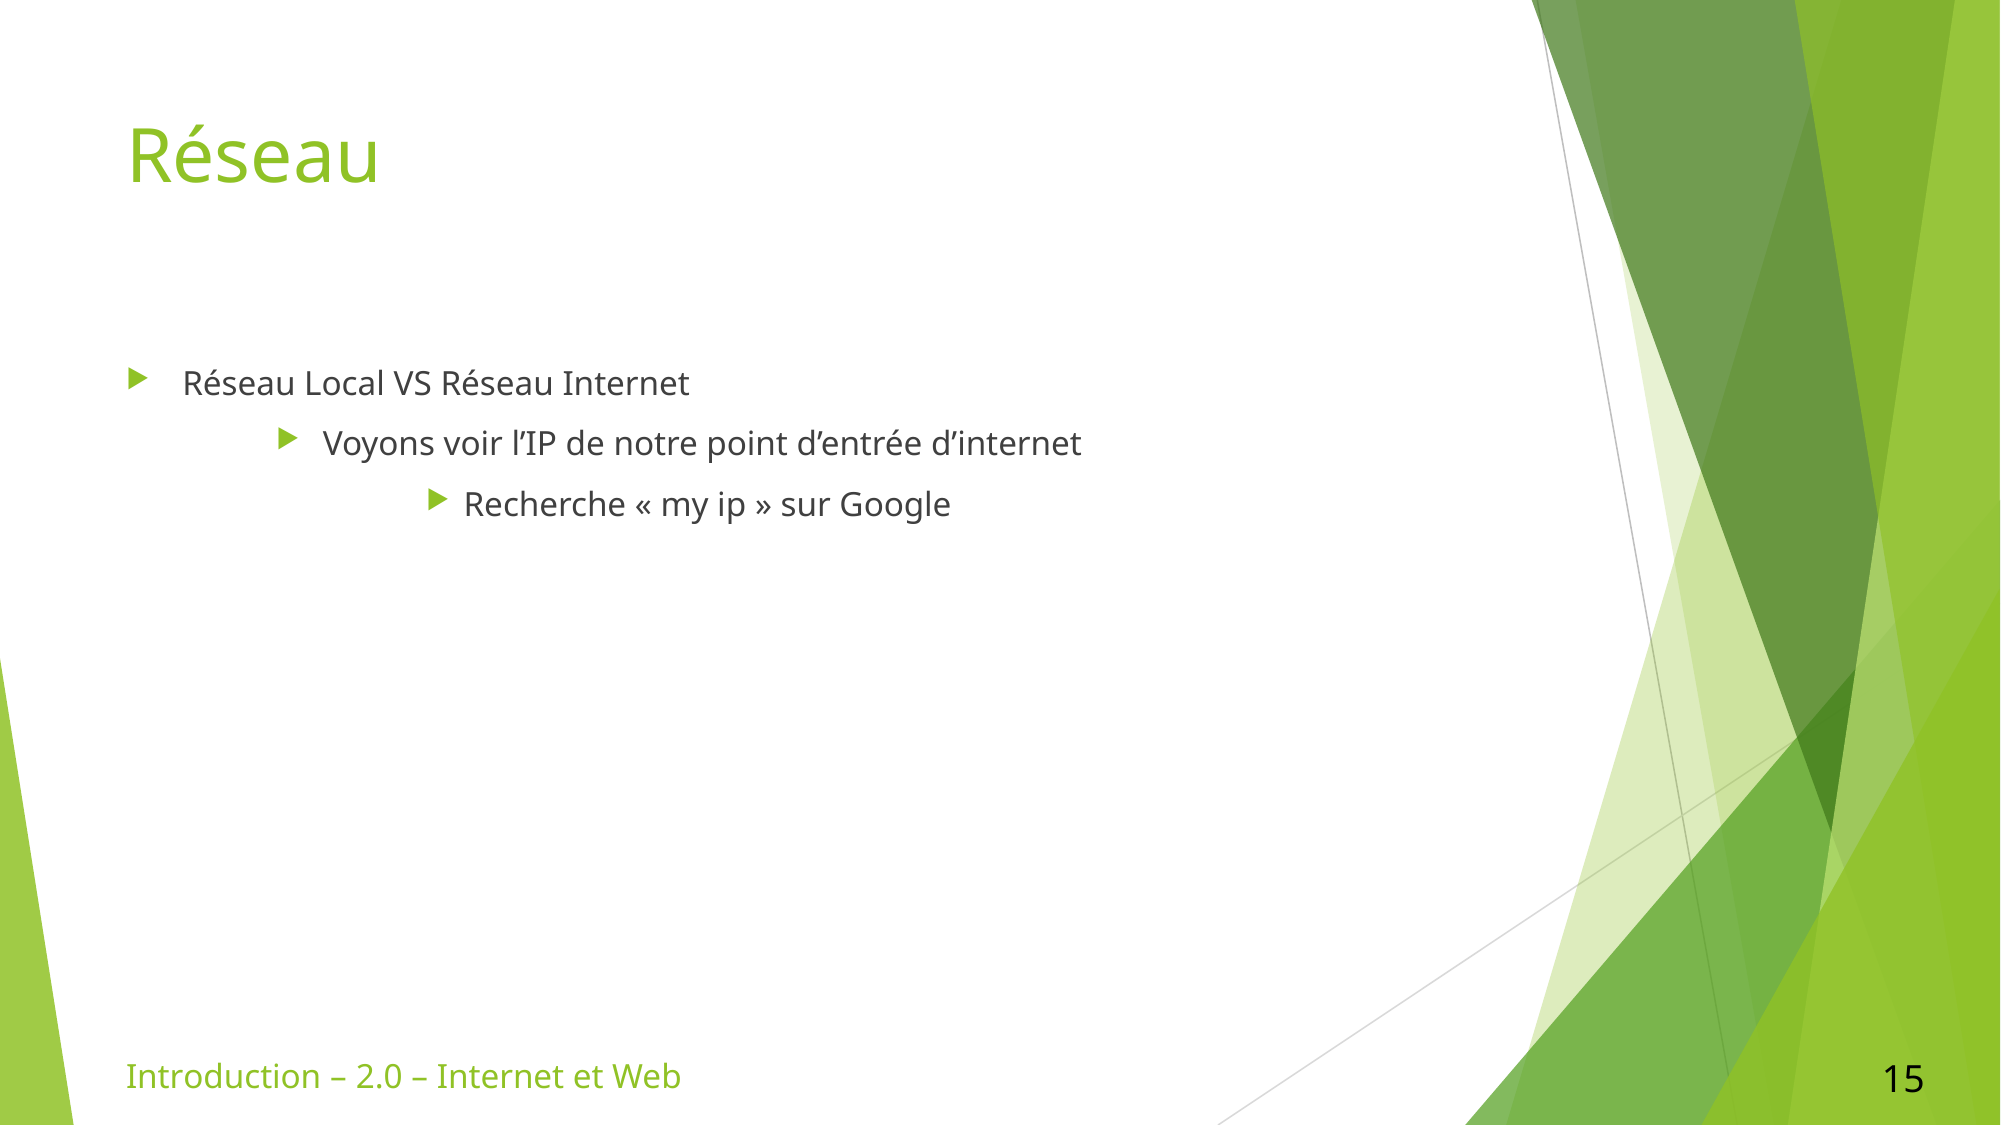

# Réseau
Réseau Local VS Réseau Internet
Voyons voir l’IP de notre point d’entrée d’internet
Recherche « my ip » sur Google
Introduction – 2.0 – Internet et Web